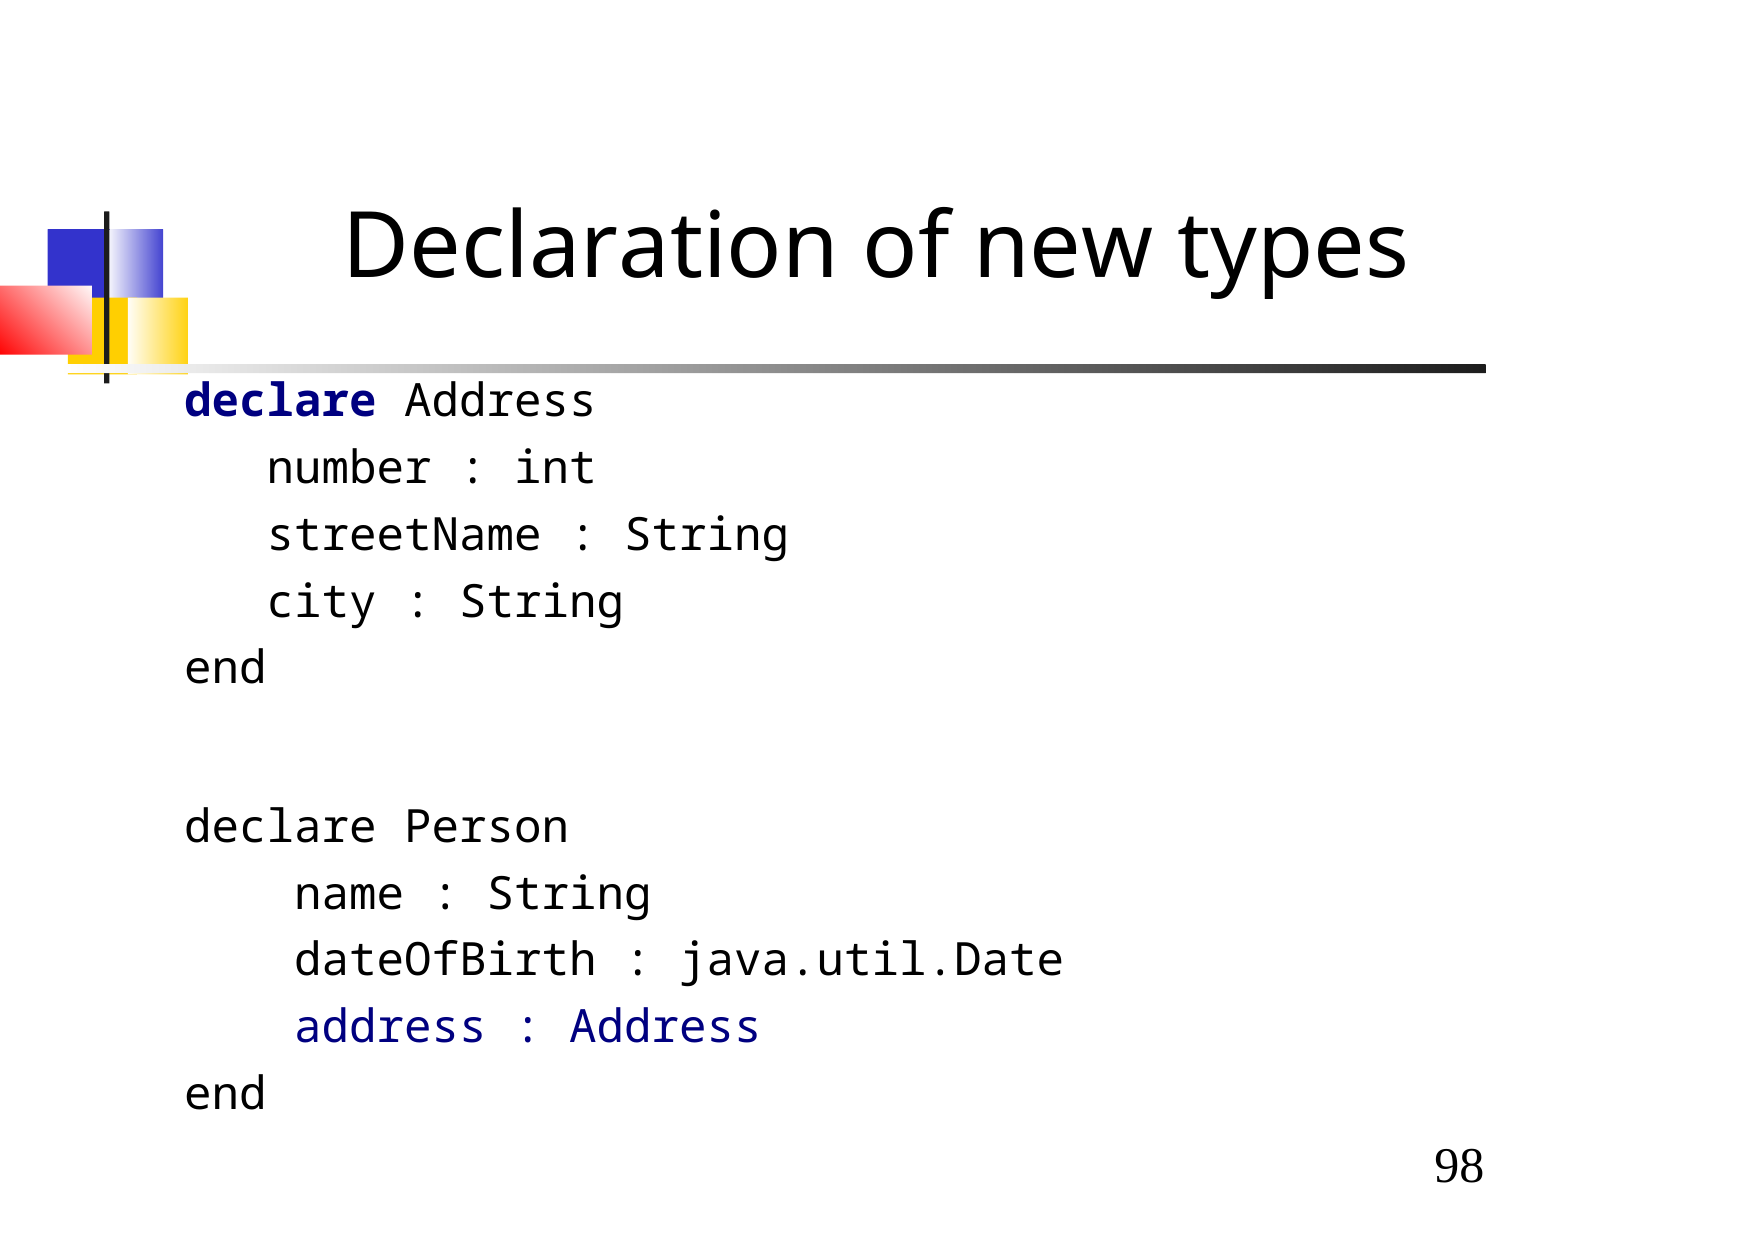

# Declaration of new types
declare Address
 number : int
 streetName : String
 city : String
end
declare Person
 name : String
 dateOfBirth : java.util.Date
 address : Address
end